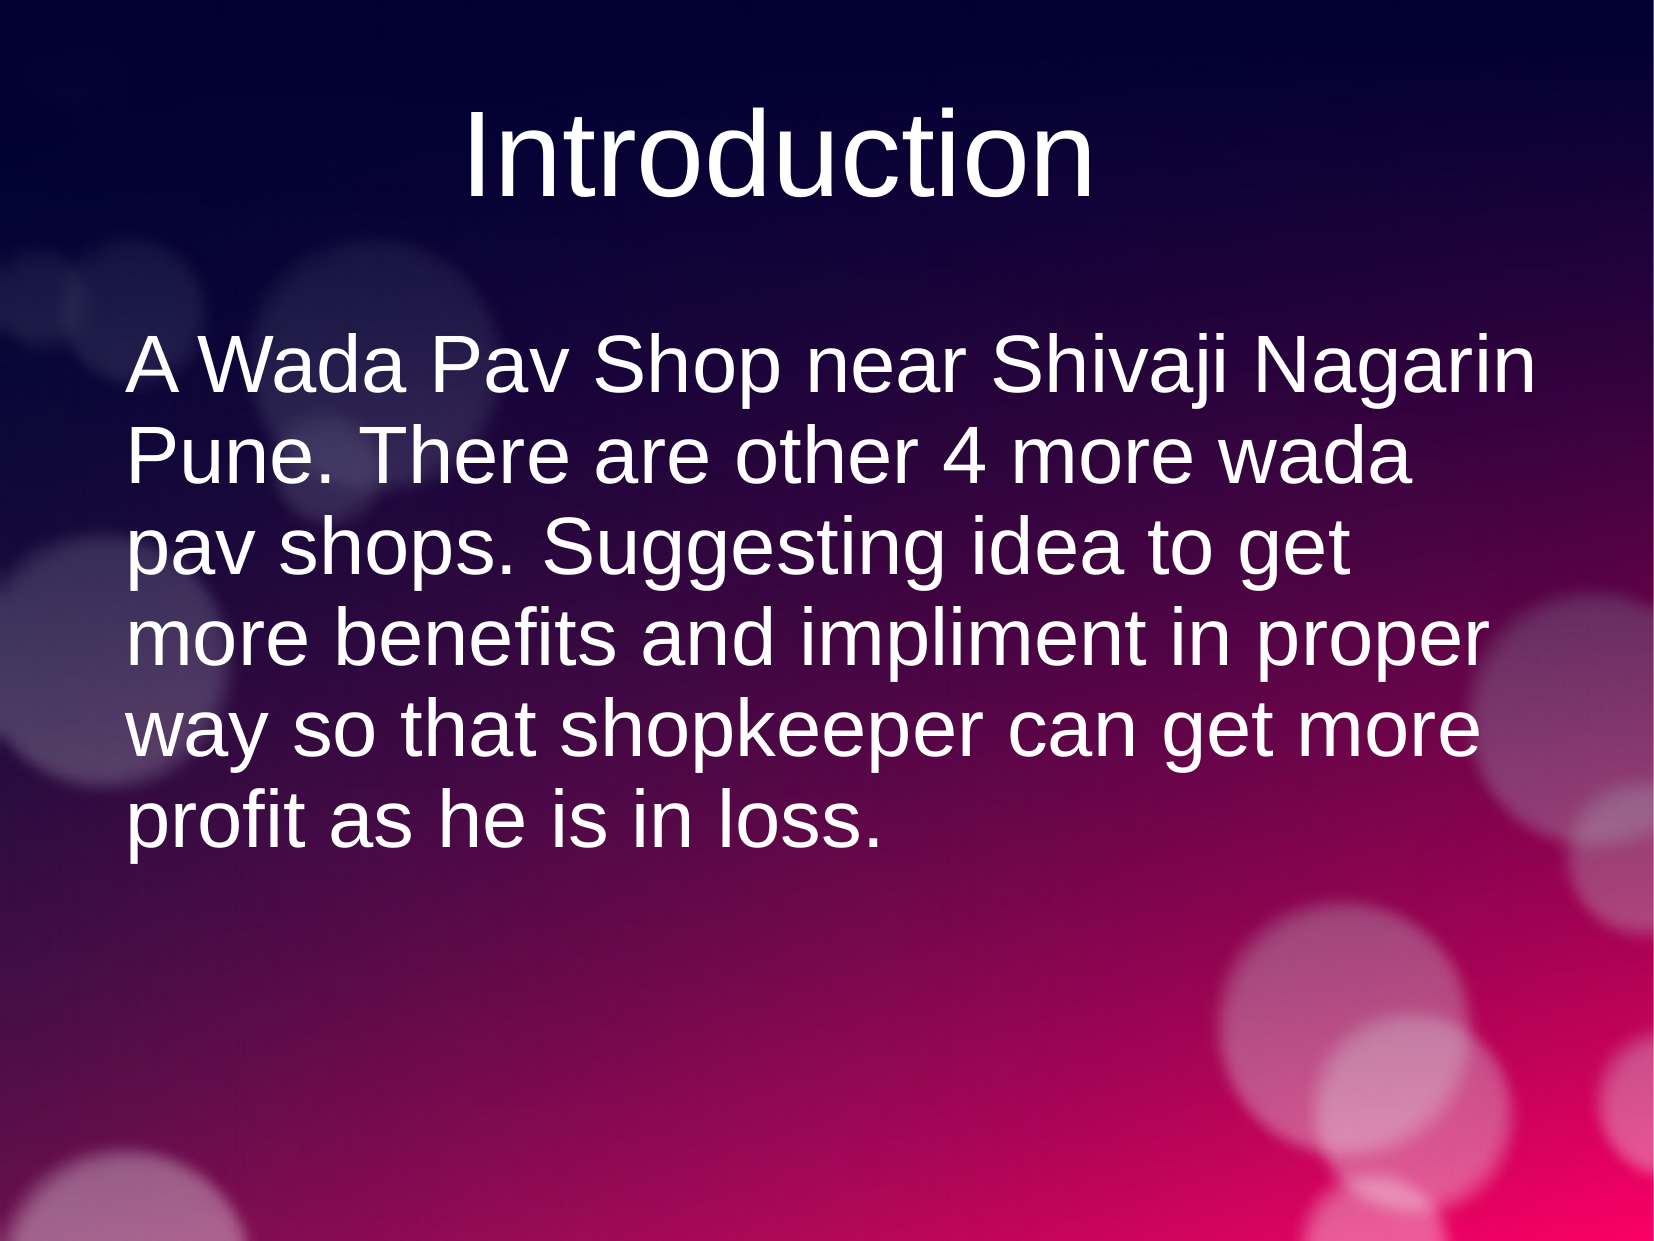

# Introduction
A Wada Pav Shop near Shivaji Nagarin Pune. There are other 4 more wada pav shops. Suggesting idea to get more benefits and impliment in proper way so that shopkeeper can get more profit as he is in loss.